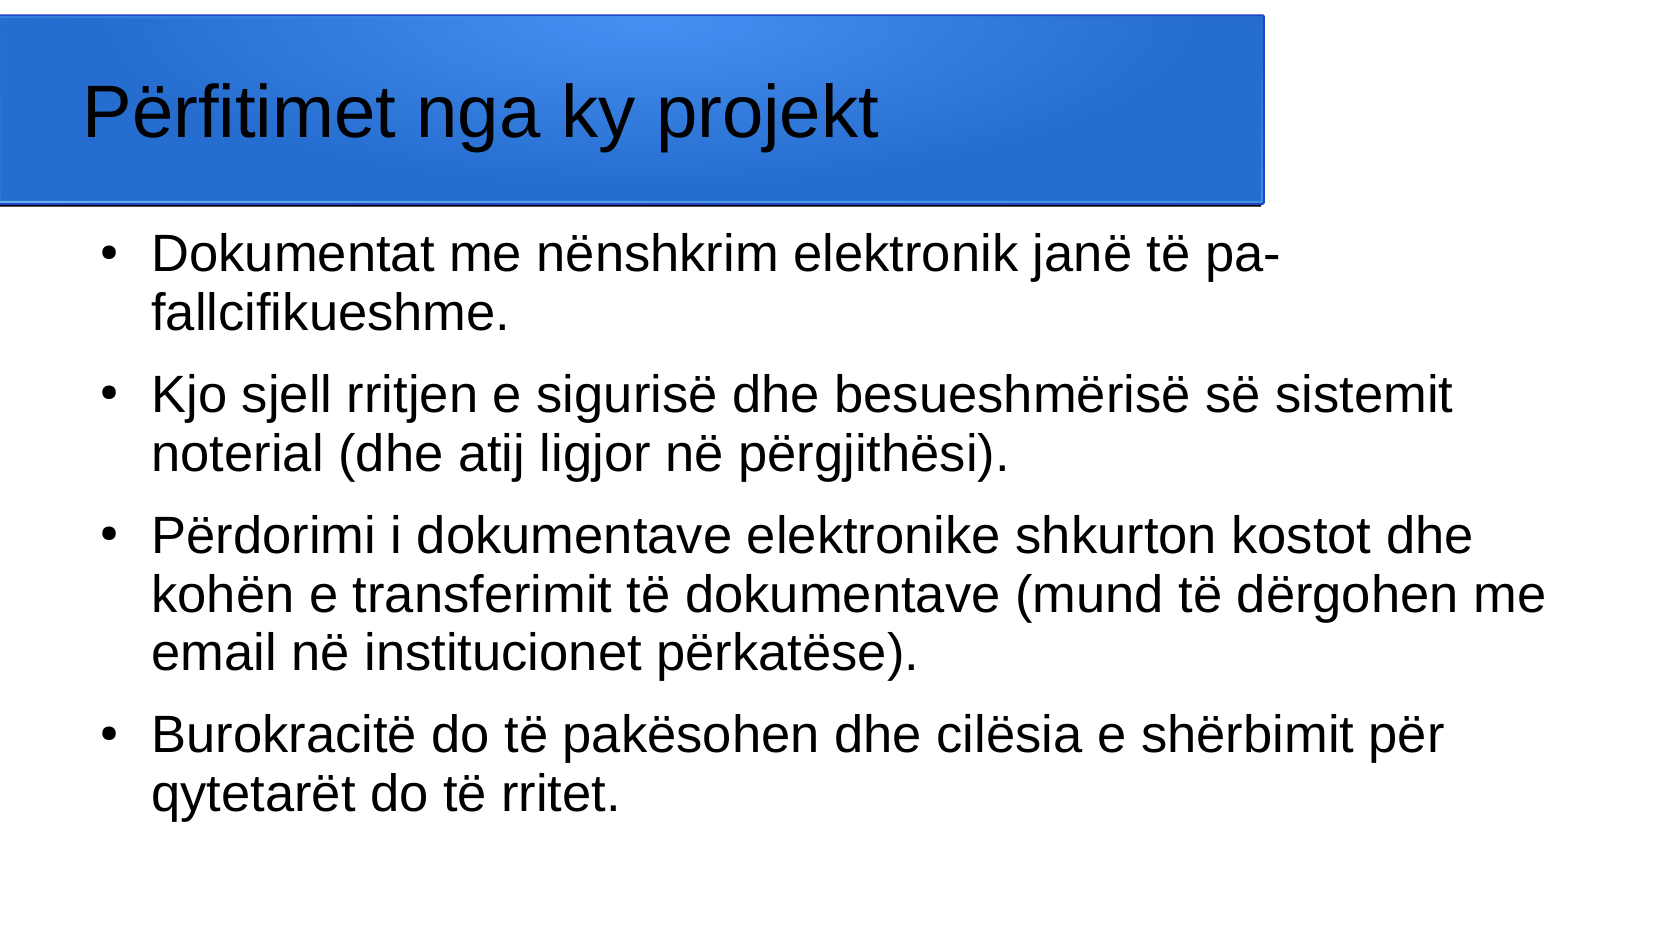

# Përfitimet nga ky projekt
Dokumentat me nënshkrim elektronik janë të pa-fallcifikueshme.
Kjo sjell rritjen e sigurisë dhe besueshmërisë së sistemit noterial (dhe atij ligjor në përgjithësi).
Përdorimi i dokumentave elektronike shkurton kostot dhe kohën e transferimit të dokumentave (mund të dërgohen me email në institucionet përkatëse).
Burokracitë do të pakësohen dhe cilësia e shërbimit për qytetarët do të rritet.